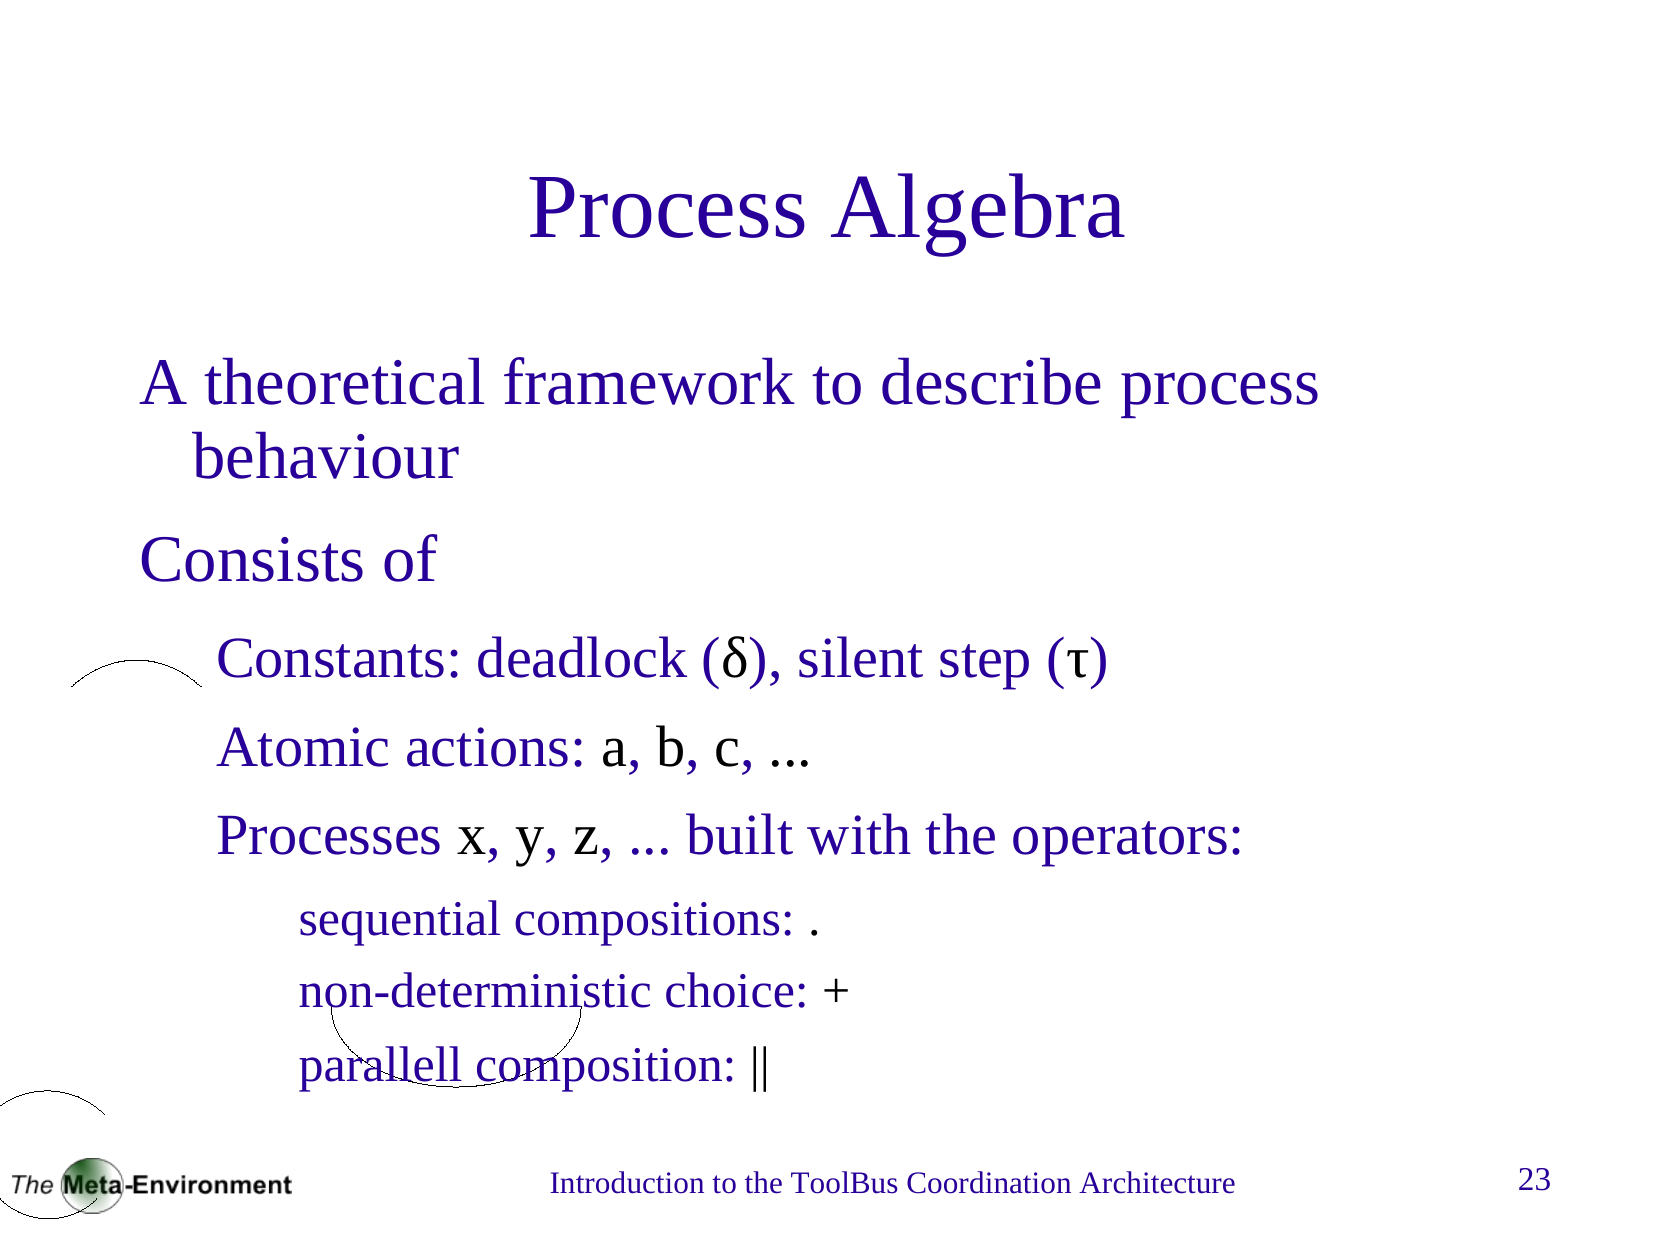

# Process Algebra
A theoretical framework to describe process behaviour
Consists of
Constants: deadlock (δ), silent step (τ)
Atomic actions: a, b, c, ...
Processes x, y, z, ... built with the operators:
sequential compositions: .
non-deterministic choice: +
parallell composition: ||